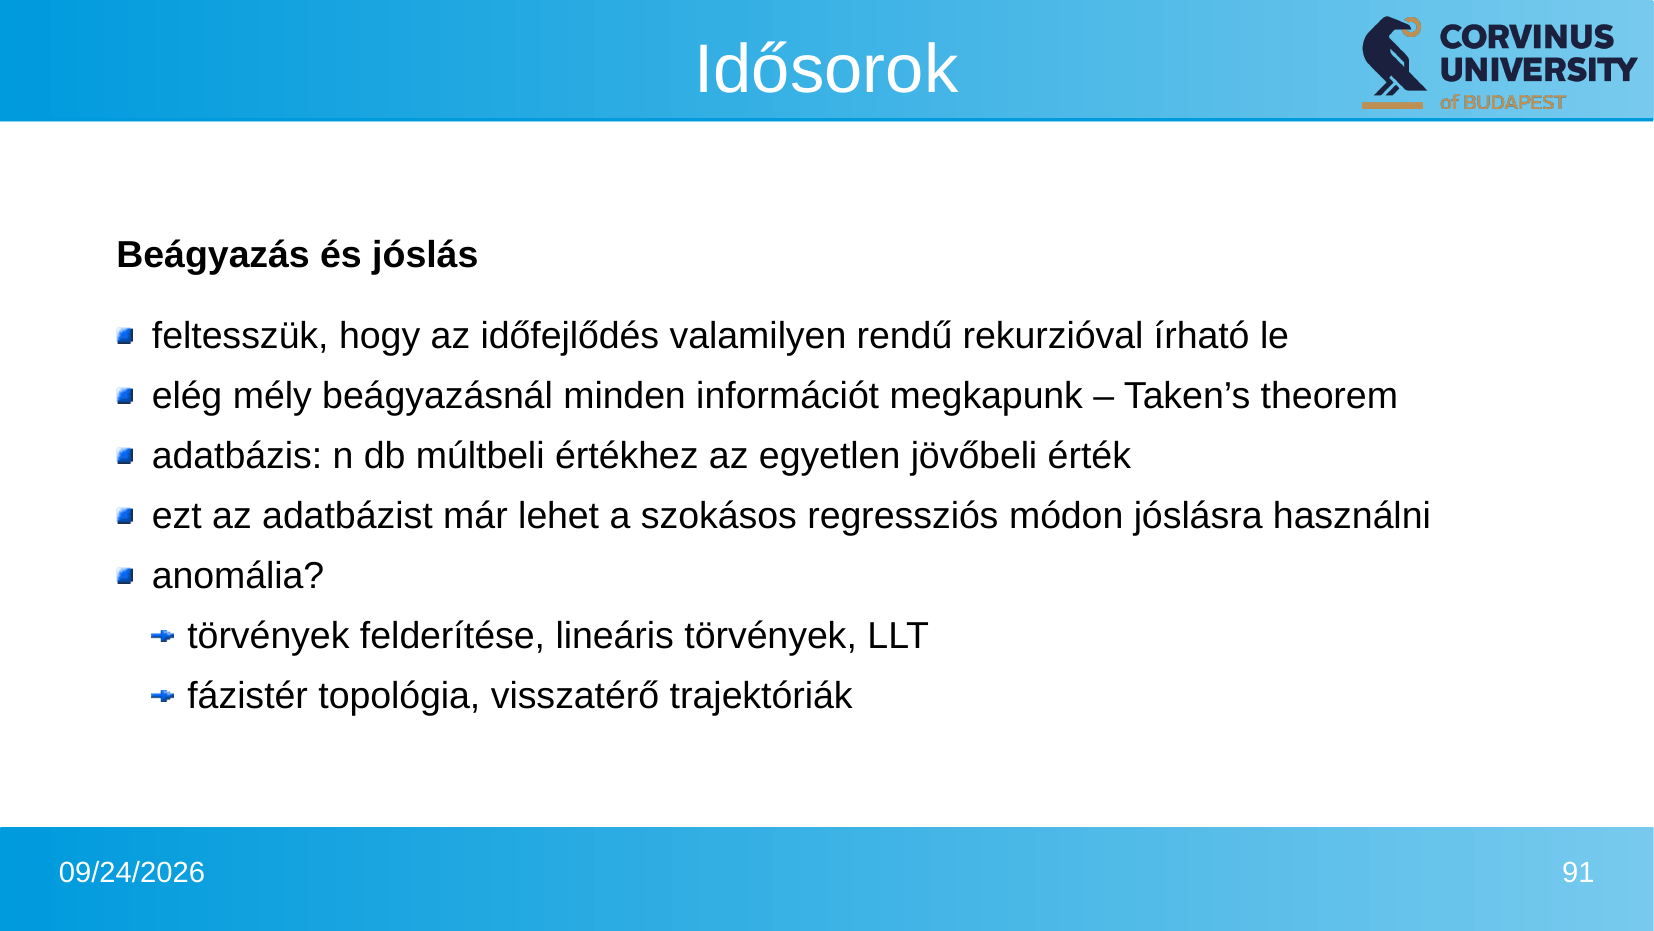

# Idősorok
Beágyazás és jóslás
feltesszük, hogy az időfejlődés valamilyen rendű rekurzióval írható le
elég mély beágyazásnál minden információt megkapunk – Taken’s theorem
adatbázis: n db múltbeli értékhez az egyetlen jövőbeli érték
ezt az adatbázist már lehet a szokásos regressziós módon jóslásra használni
anomália?
törvények felderítése, lineáris törvények, LLT
fázistér topológia, visszatérő trajektóriák
91